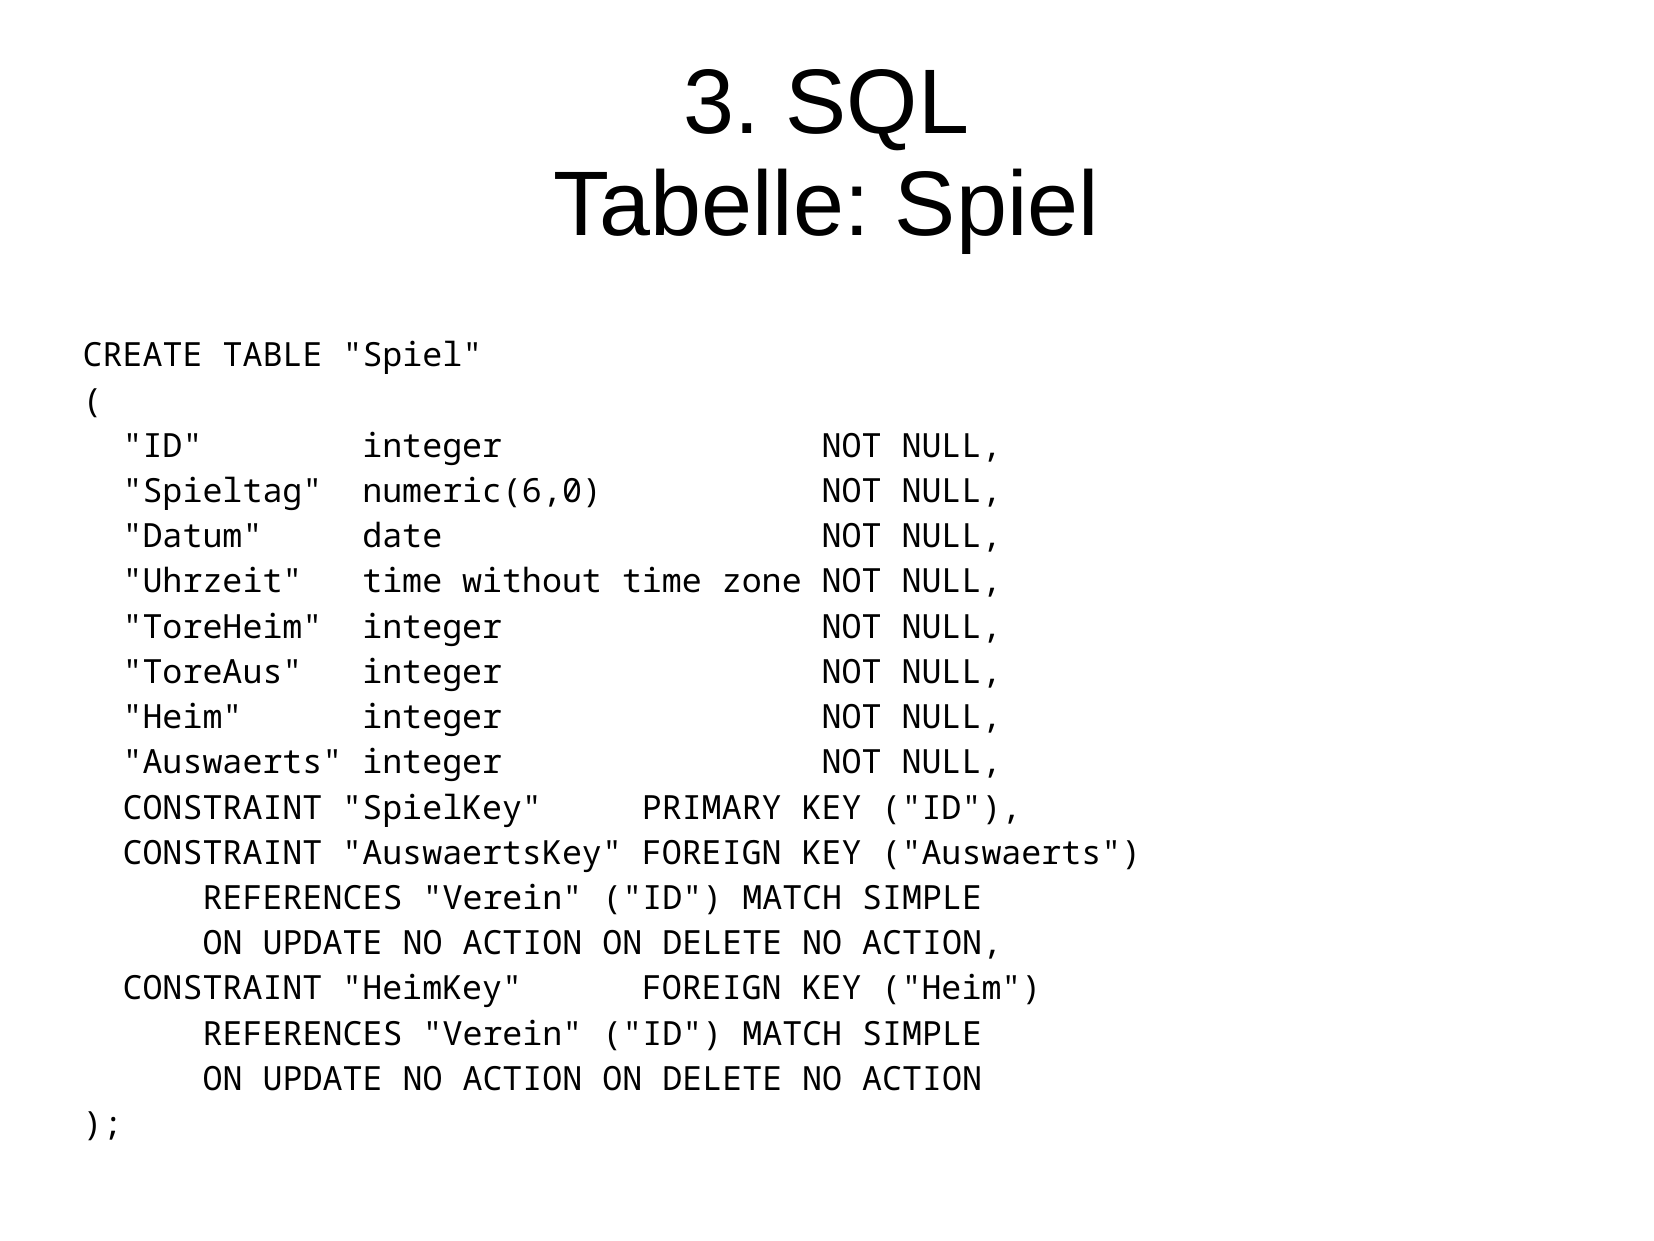

# 3. SQL Tabelle: Spiel
CREATE TABLE "Spiel"
(
 "ID" integer NOT NULL,
 "Spieltag" numeric(6,0) NOT NULL,
 "Datum" date NOT NULL,
 "Uhrzeit" time without time zone NOT NULL,
 "ToreHeim" integer NOT NULL,
 "ToreAus" integer NOT NULL,
 "Heim" integer NOT NULL,
 "Auswaerts" integer NOT NULL,
 CONSTRAINT "SpielKey" PRIMARY KEY ("ID"),
 CONSTRAINT "AuswaertsKey" FOREIGN KEY ("Auswaerts")
 REFERENCES "Verein" ("ID") MATCH SIMPLE
 ON UPDATE NO ACTION ON DELETE NO ACTION,
 CONSTRAINT "HeimKey" FOREIGN KEY ("Heim")
 REFERENCES "Verein" ("ID") MATCH SIMPLE
 ON UPDATE NO ACTION ON DELETE NO ACTION
);